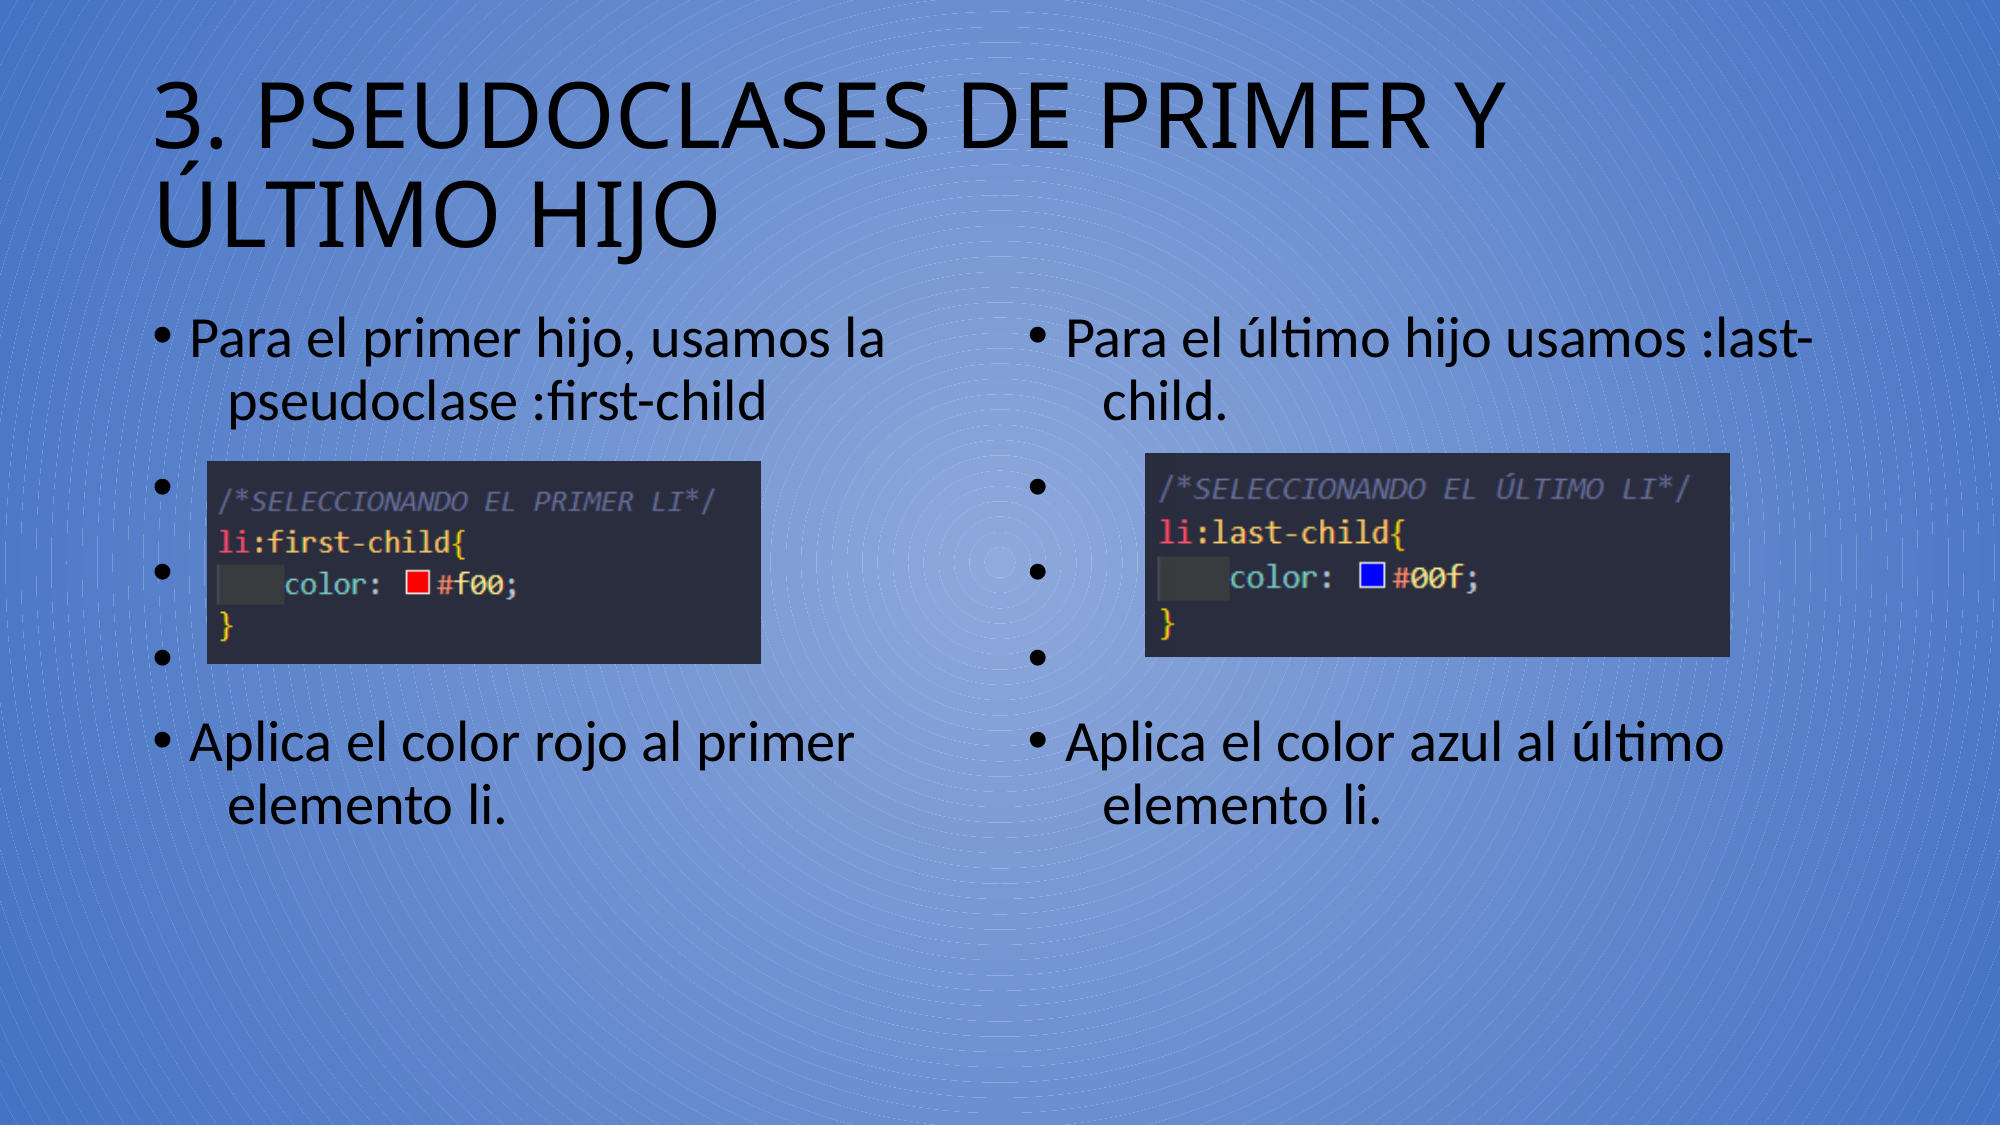

# 3. PSEUDOCLASES DE PRIMER Y ÚLTIMO HIJO
Para el primer hijo, usamos la pseudoclase :first-child
Aplica el color rojo al primer elemento li.
Para el último hijo usamos :last-child.
Aplica el color azul al último elemento li.